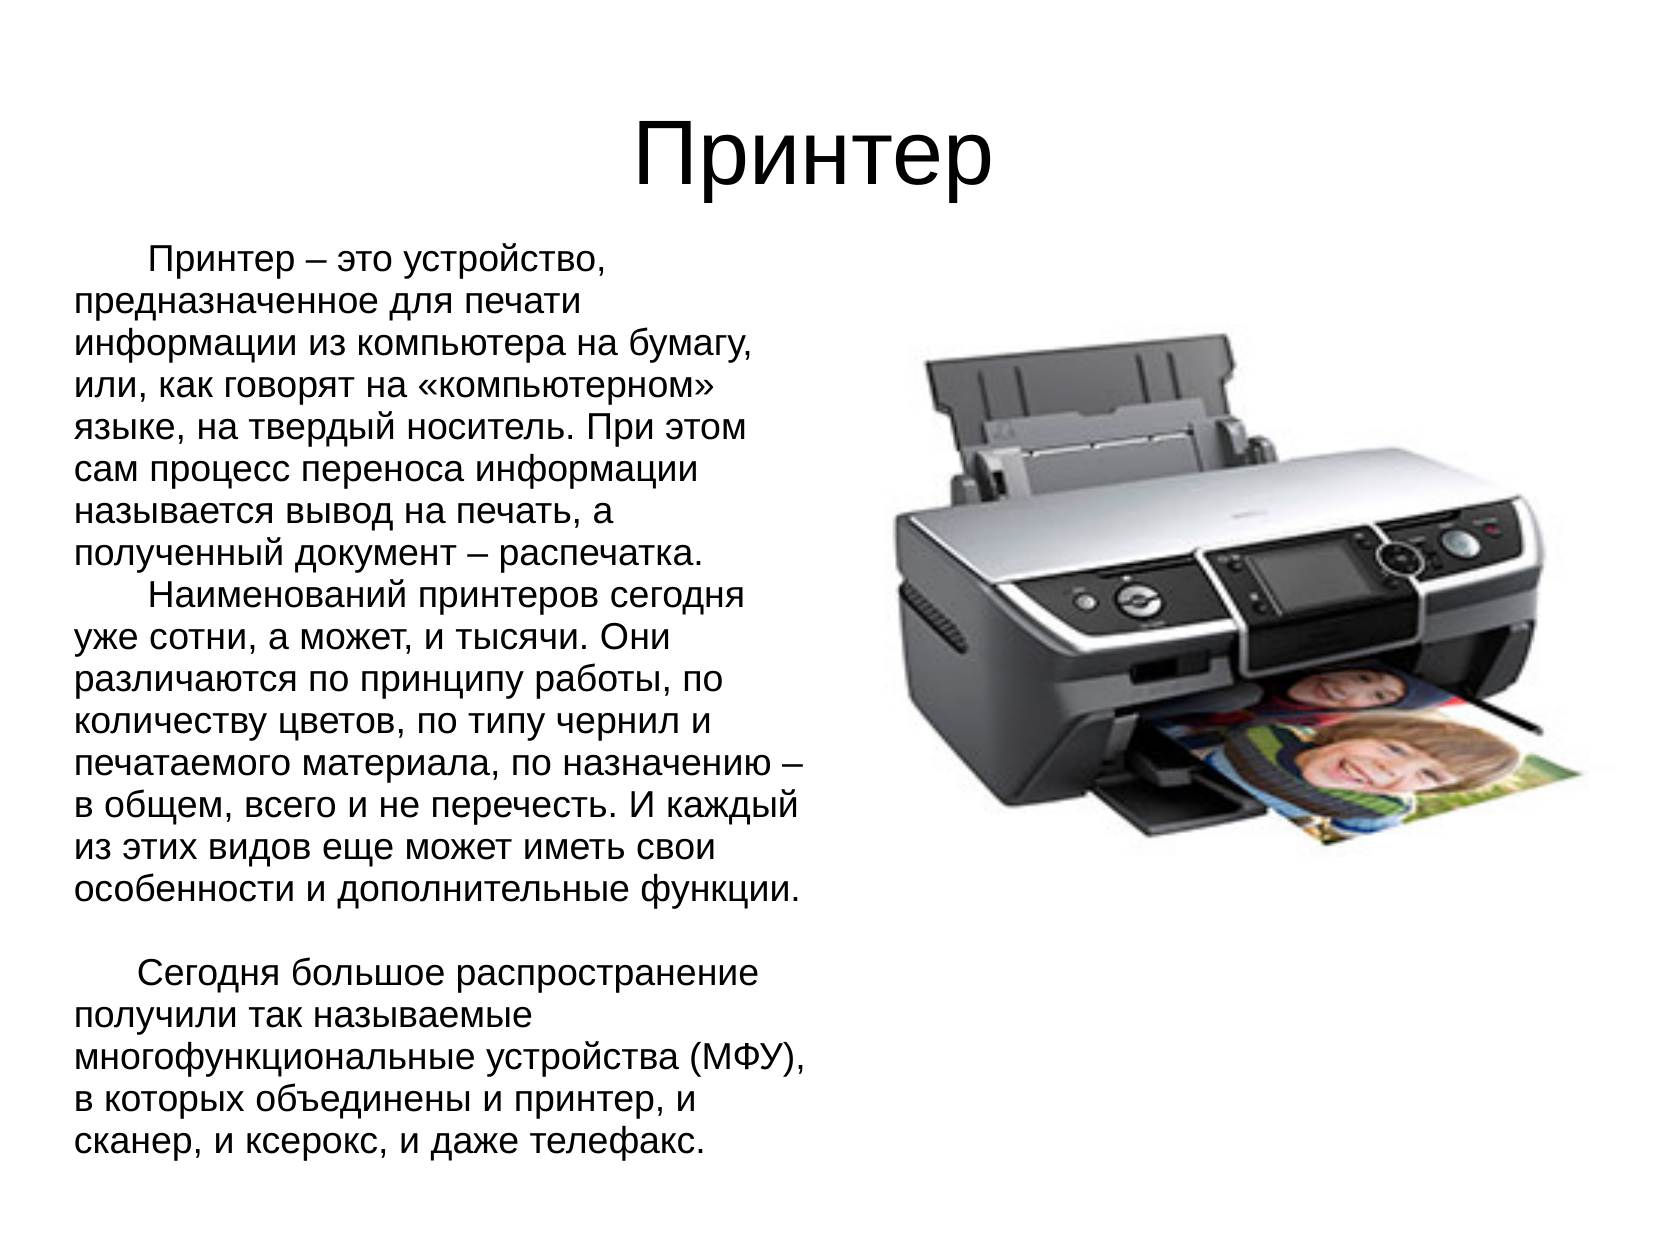

# Принтер
	Принтер – это устройство, предназначенное для печати информации из компьютера на бумагу, или, как говорят на «компьютерном» языке, на твердый носитель. При этом сам процесс переноса информации называется вывод на печать, а полученный документ – распечатка.
	Наименований принтеров сегодня уже сотни, а может, и тысячи. Они различаются по принципу работы, по количеству цветов, по типу чернил и печатаемого материала, по назначению – в общем, всего и не перечесть. И каждый из этих видов еще может иметь свои особенности и дополнительные функции.
 Сегодня большое распространение получили так называемые многофункциональные устройства (МФУ), в которых объединены и принтер, и сканер, и ксерокс, и даже телефакс.